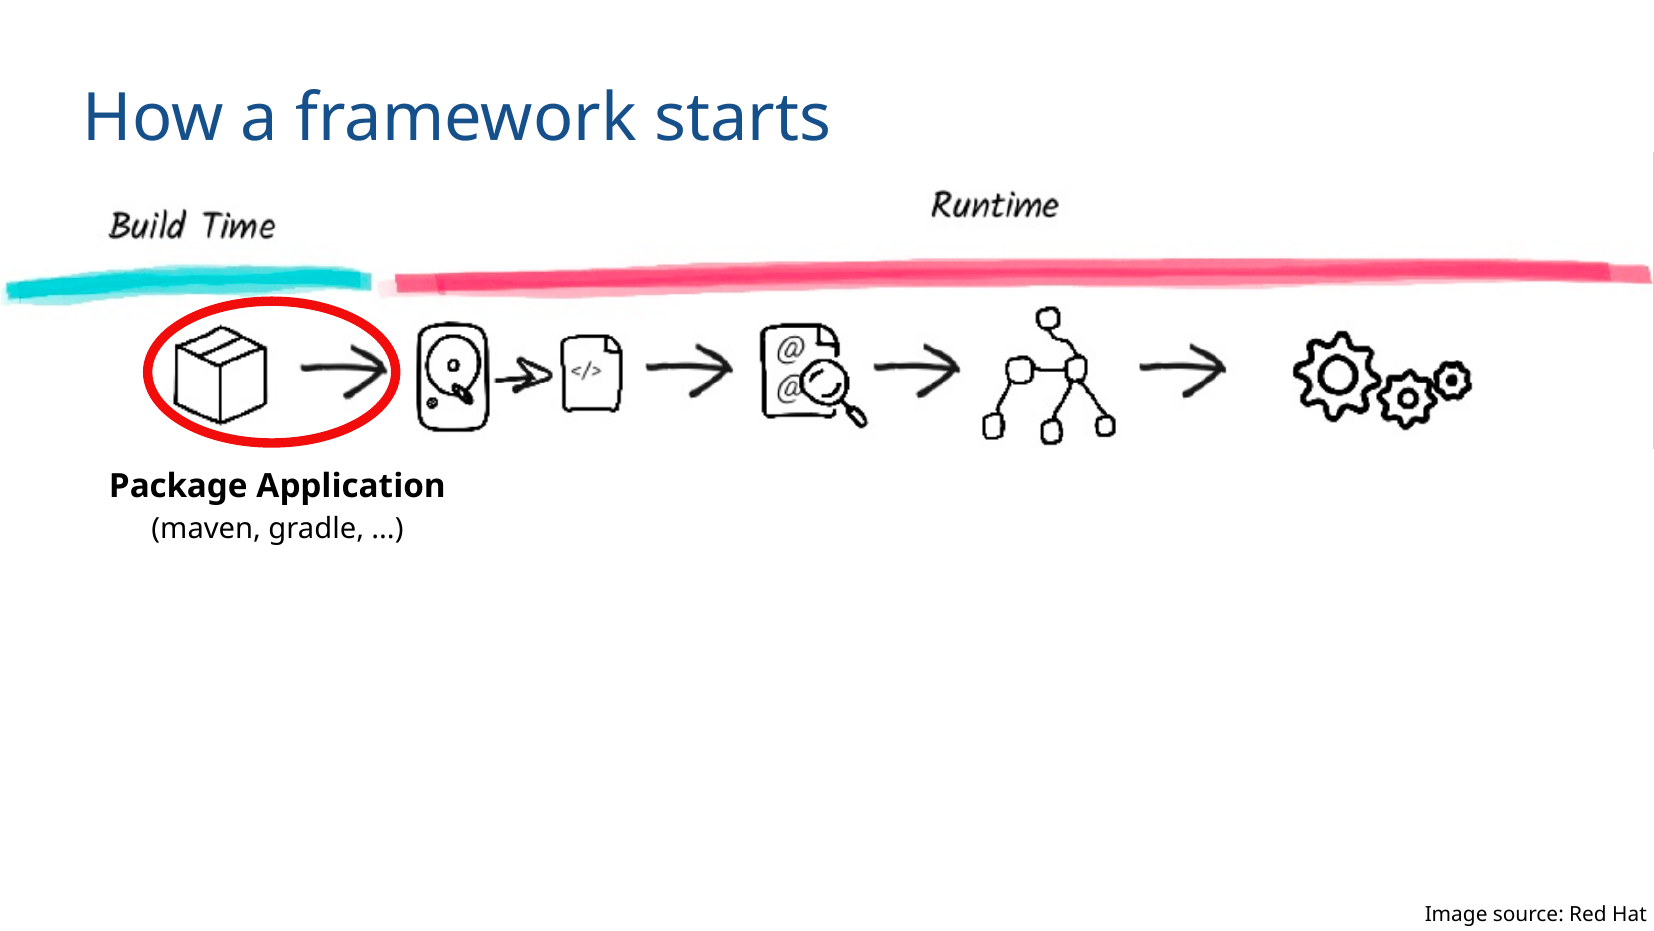

# How a framework starts
Package Application
(maven, gradle, ...)
Image source: Red Hat